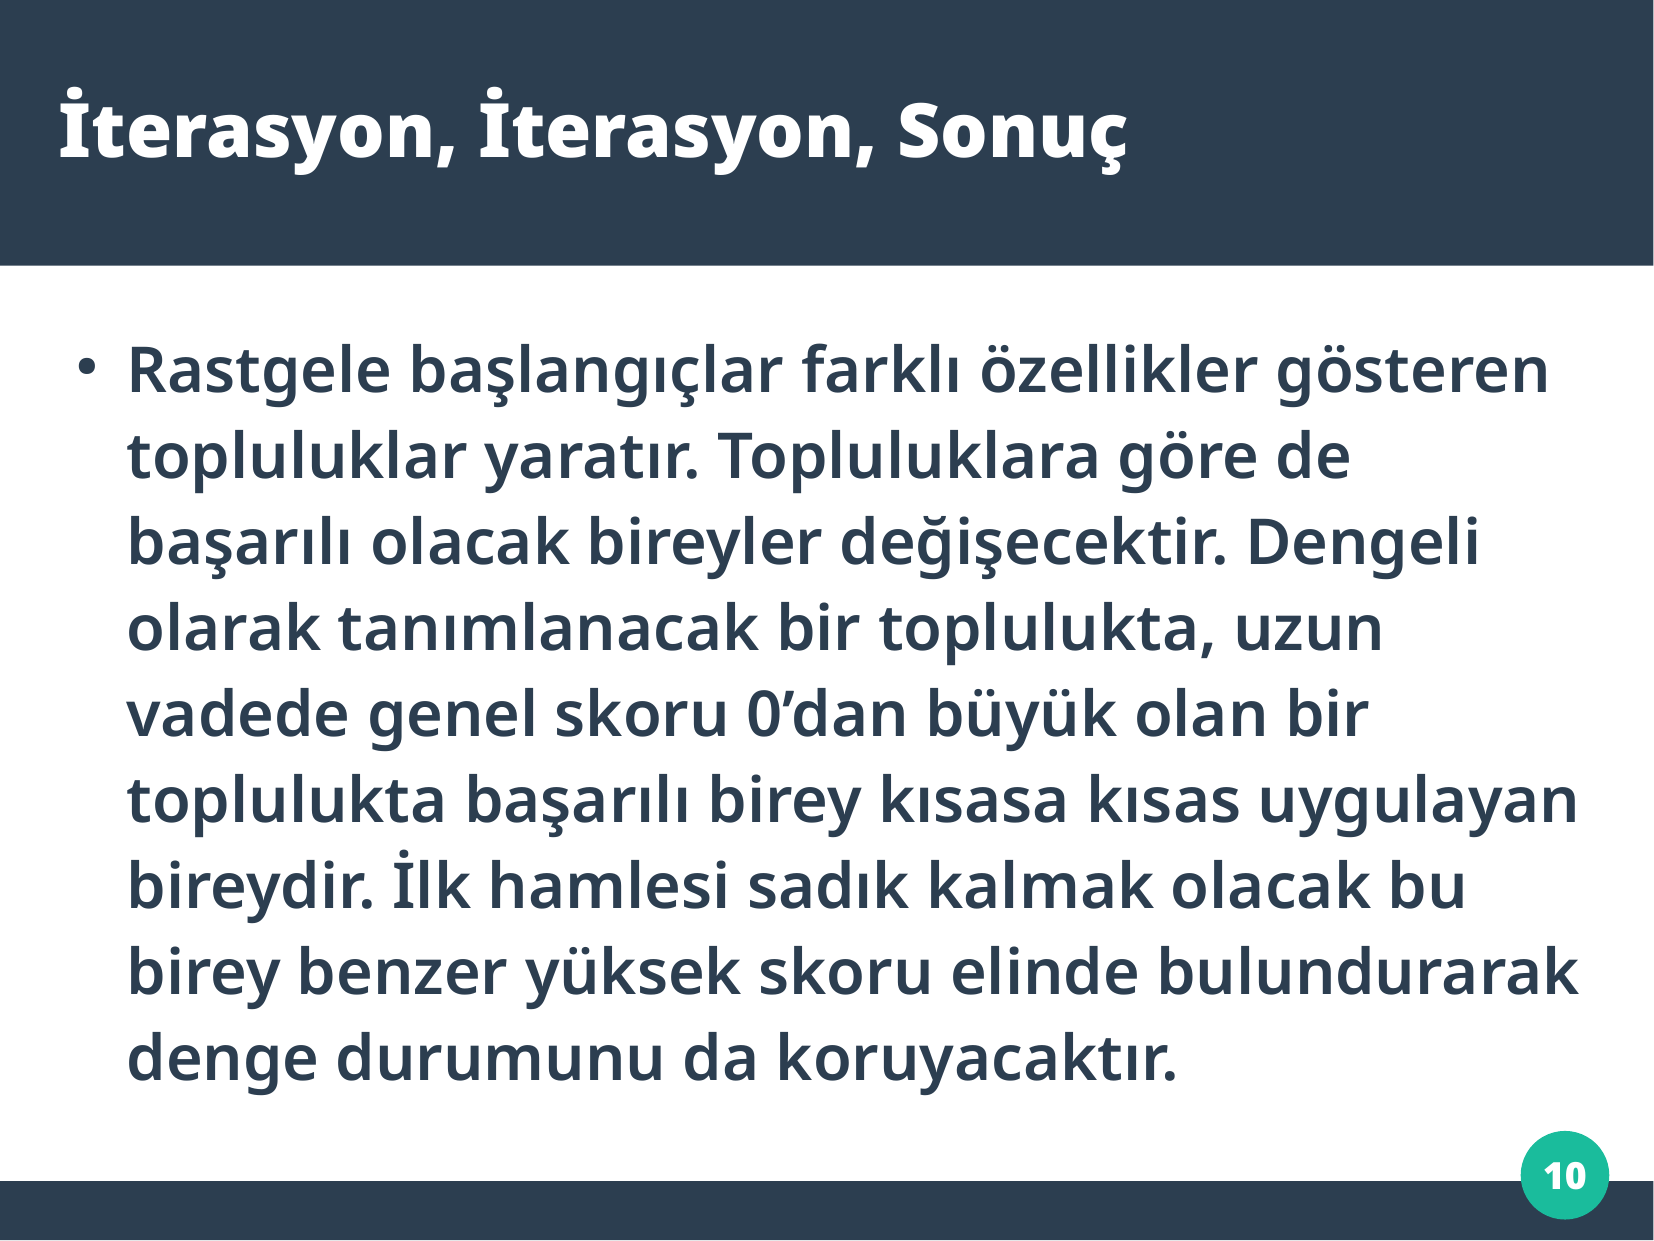

# İterasyon, İterasyon, Sonuç
Rastgele başlangıçlar farklı özellikler gösteren topluluklar yaratır. Topluluklara göre de başarılı olacak bireyler değişecektir. Dengeli olarak tanımlanacak bir toplulukta, uzun vadede genel skoru 0’dan büyük olan bir toplulukta başarılı birey kısasa kısas uygulayan bireydir. İlk hamlesi sadık kalmak olacak bu birey benzer yüksek skoru elinde bulundurarak denge durumunu da koruyacaktır.
10